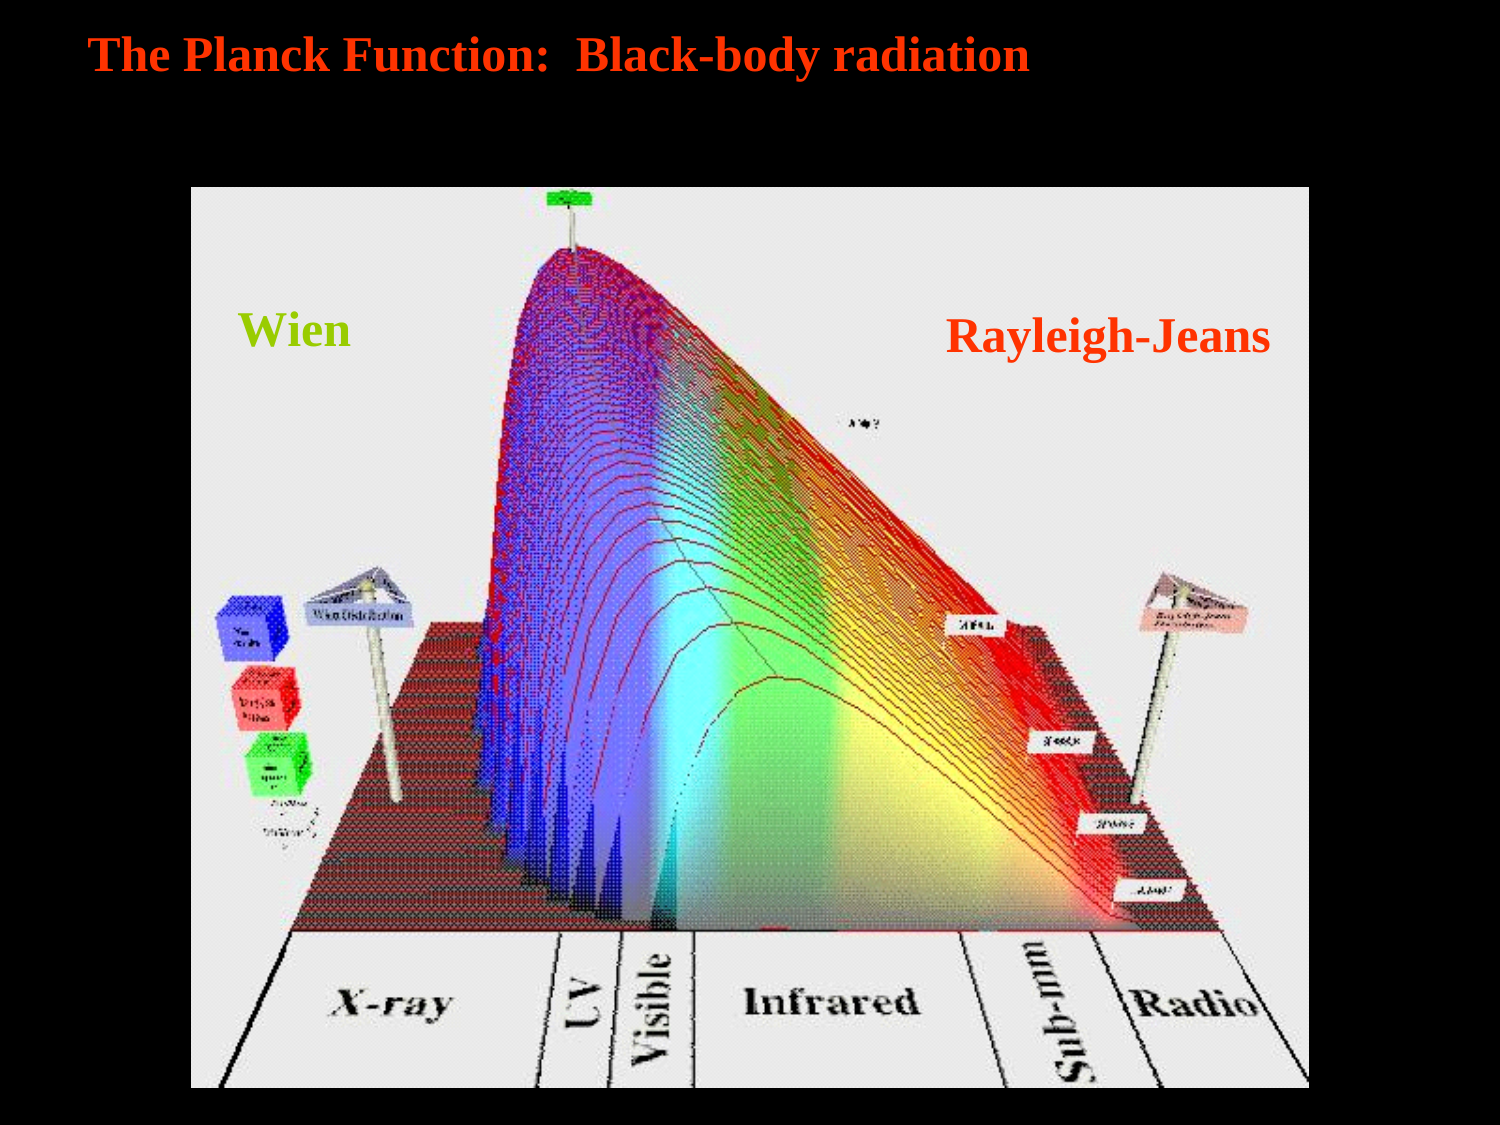

The Planck Function: Black-body radiation
Wien
Rayleigh-Jeans